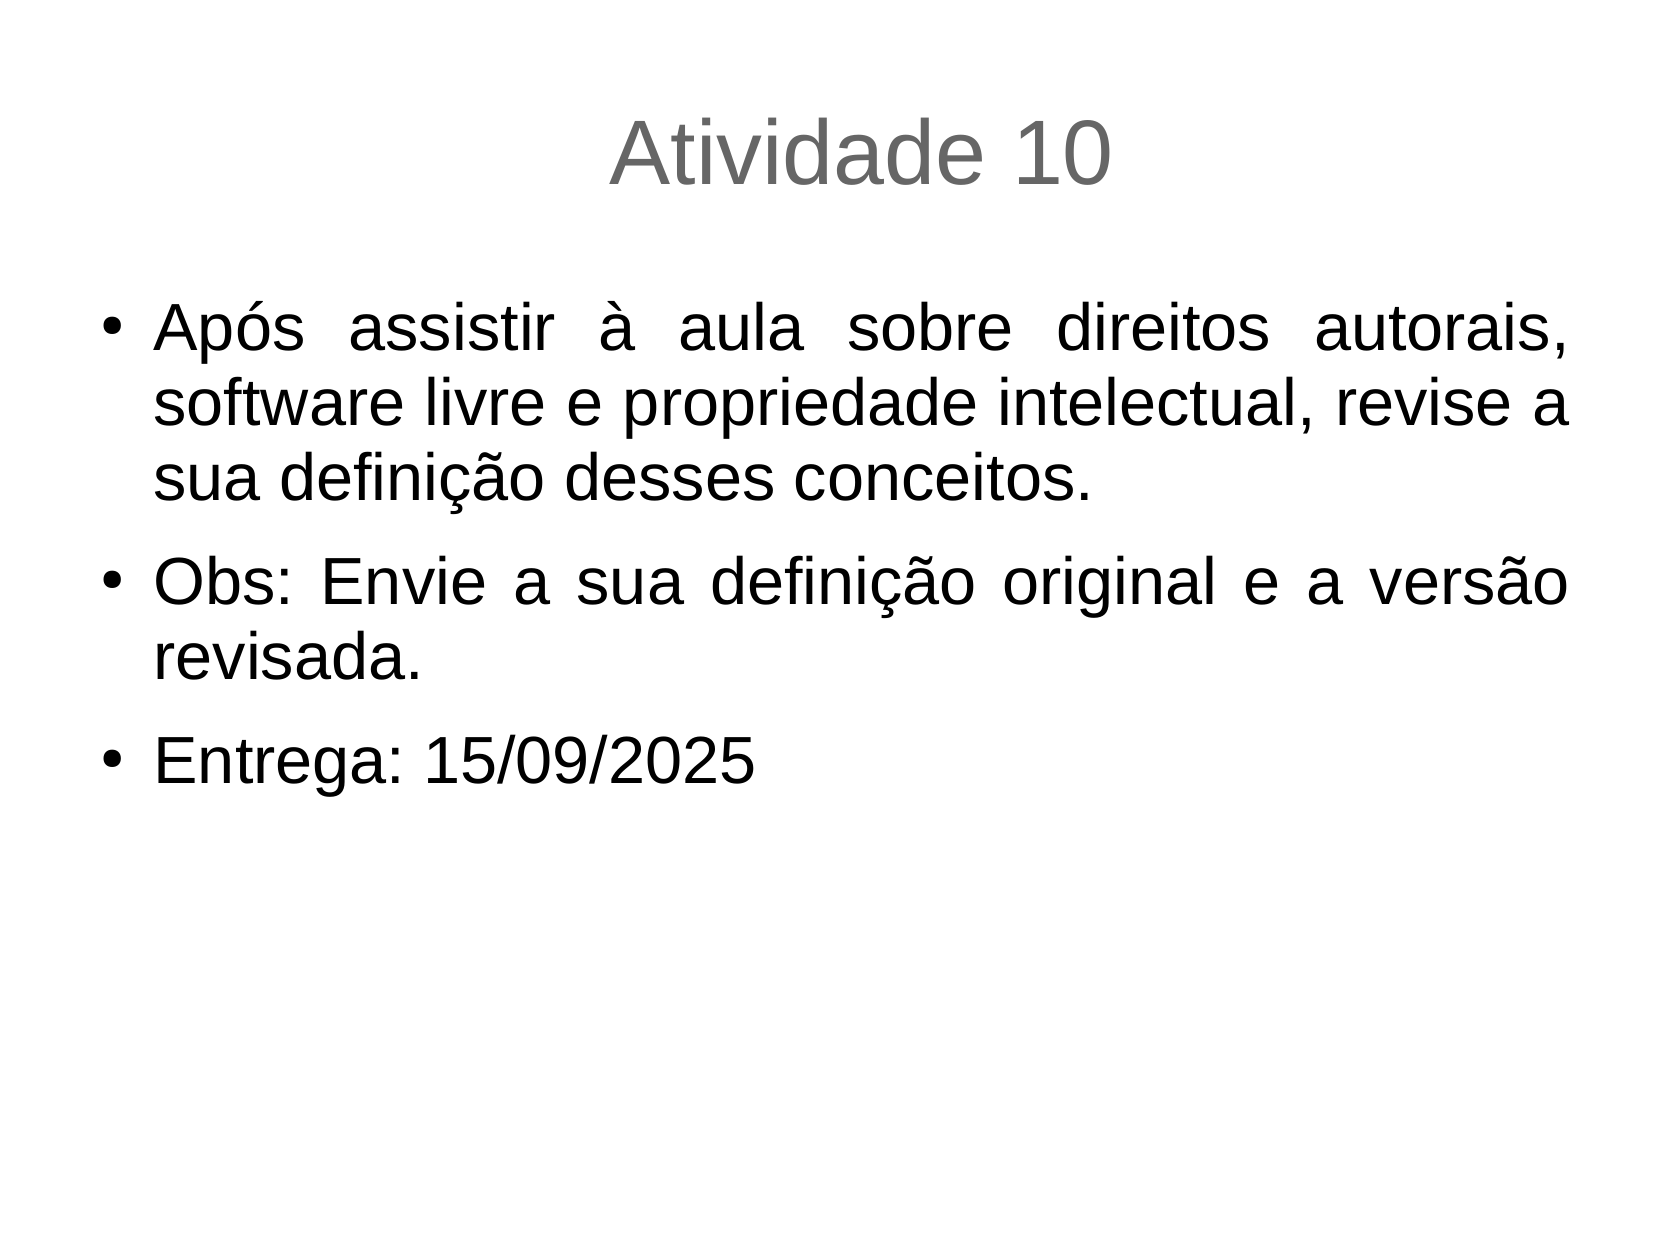

# Atividade 10
Após assistir à aula sobre direitos autorais, software livre e propriedade intelectual, revise a sua definição desses conceitos.
Obs: Envie a sua definição original e a versão revisada.
Entrega: 15/09/2025